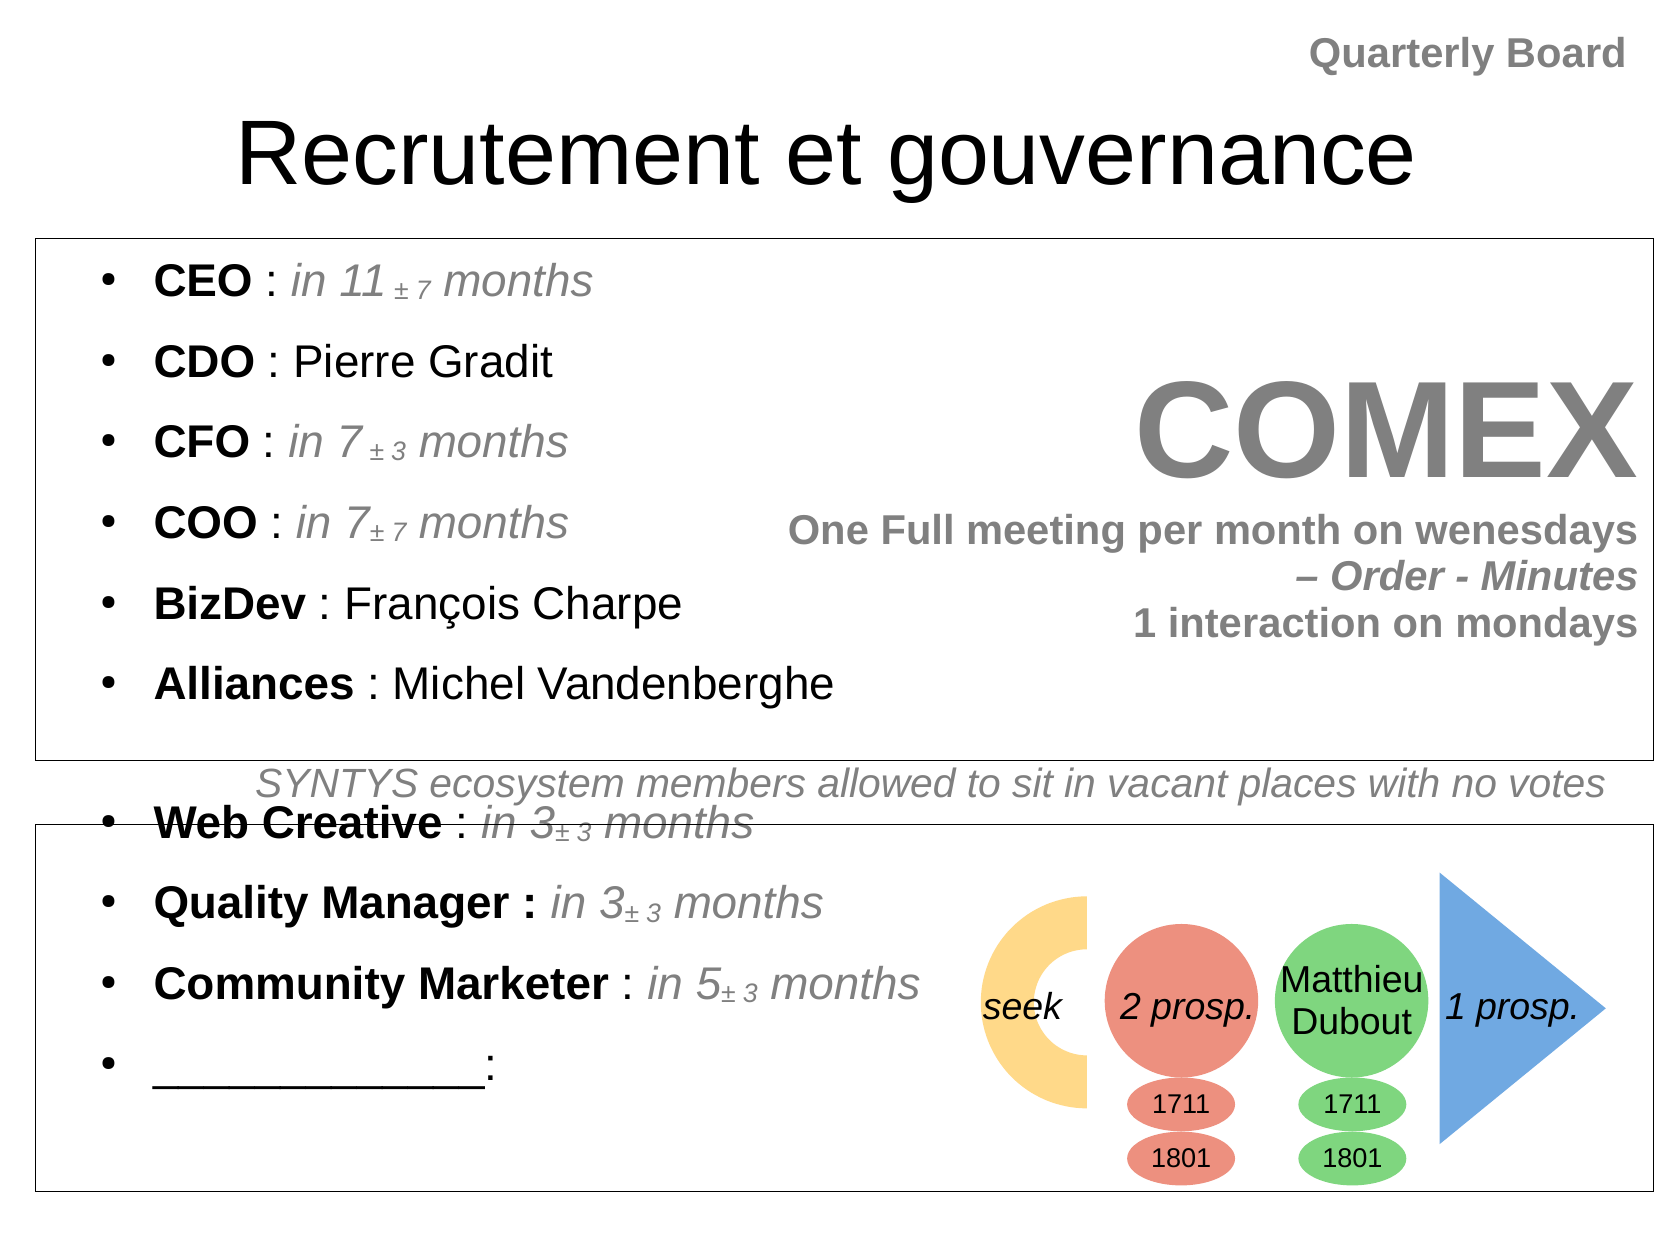

Quarterly Board
# Recrutement et gouvernance
COMEX
One Full meeting per month on wenesdays
– Order - Minutes
1 interaction on mondays
CEO : in 11 ± 7 months
CDO : Pierre Gradit
CFO : in 7 ± 3 months
COO : in 7± 7 months
BizDev : François Charpe
Alliances : Michel Vandenberghe
Web Creative : in 3± 3 months
Quality Manager : in 3± 3 months
Community Marketer : in 5± 3 months
_____________:
SYNTYS ecosystem members allowed to sit in vacant places with no votes
Matthieu
Dubout
1 prosp.
2 prosp.
seek
1711
1711
1801
1801